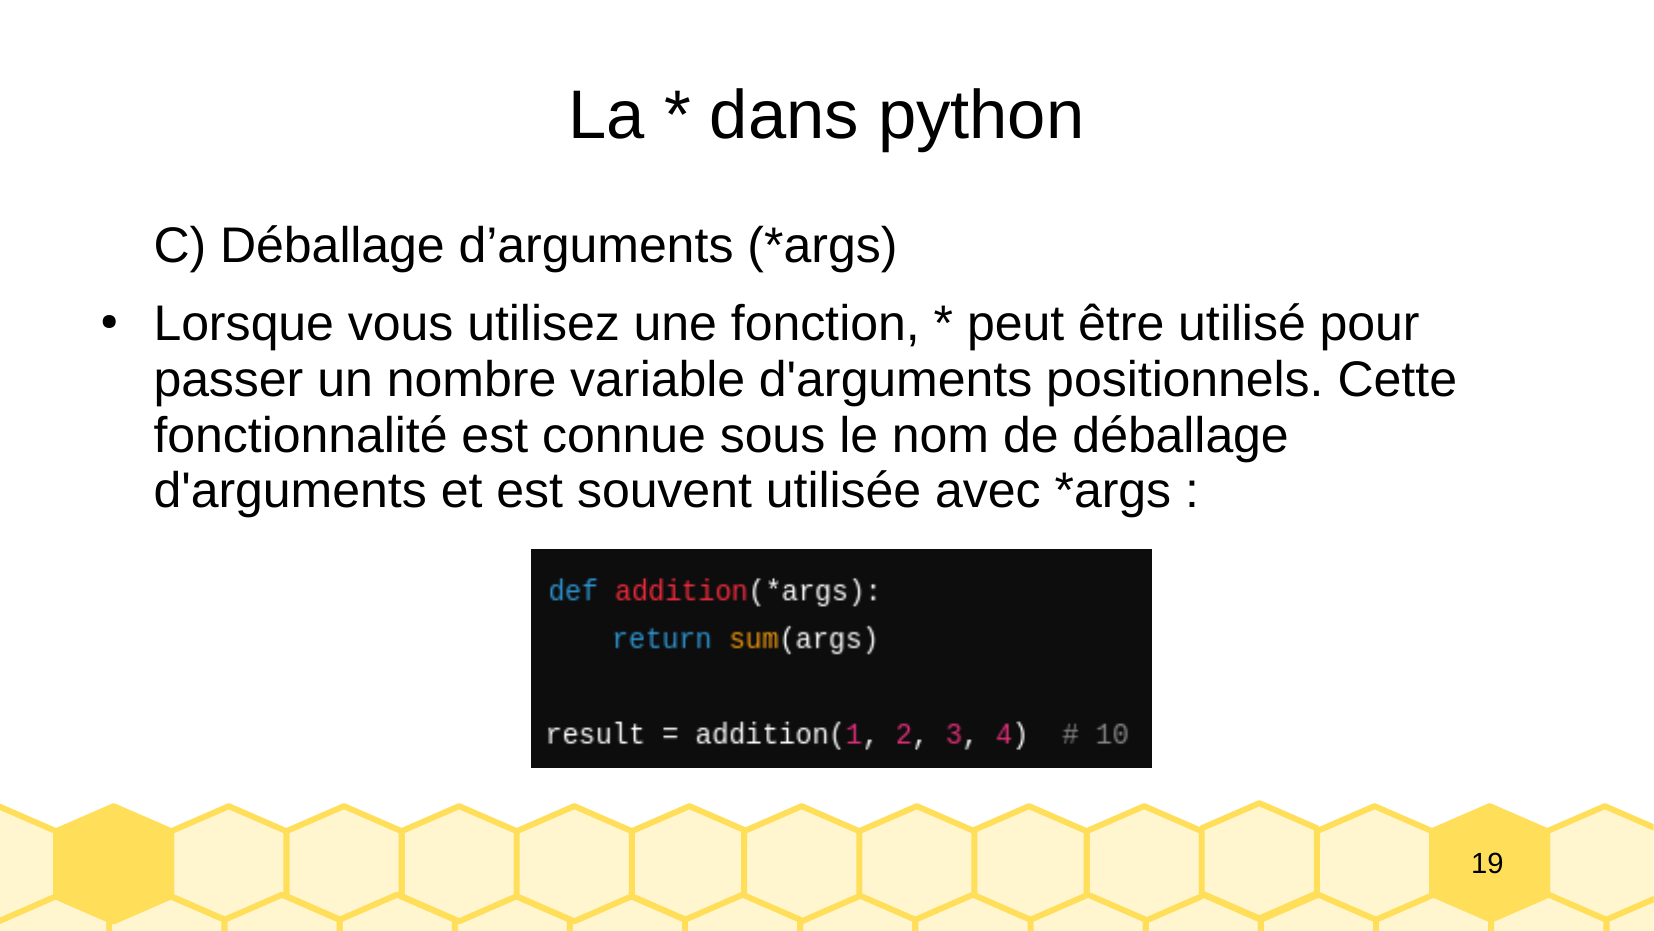

# La * dans python
C) Déballage d’arguments (*args)
Lorsque vous utilisez une fonction, * peut être utilisé pour passer un nombre variable d'arguments positionnels. Cette fonctionnalité est connue sous le nom de déballage d'arguments et est souvent utilisée avec *args :